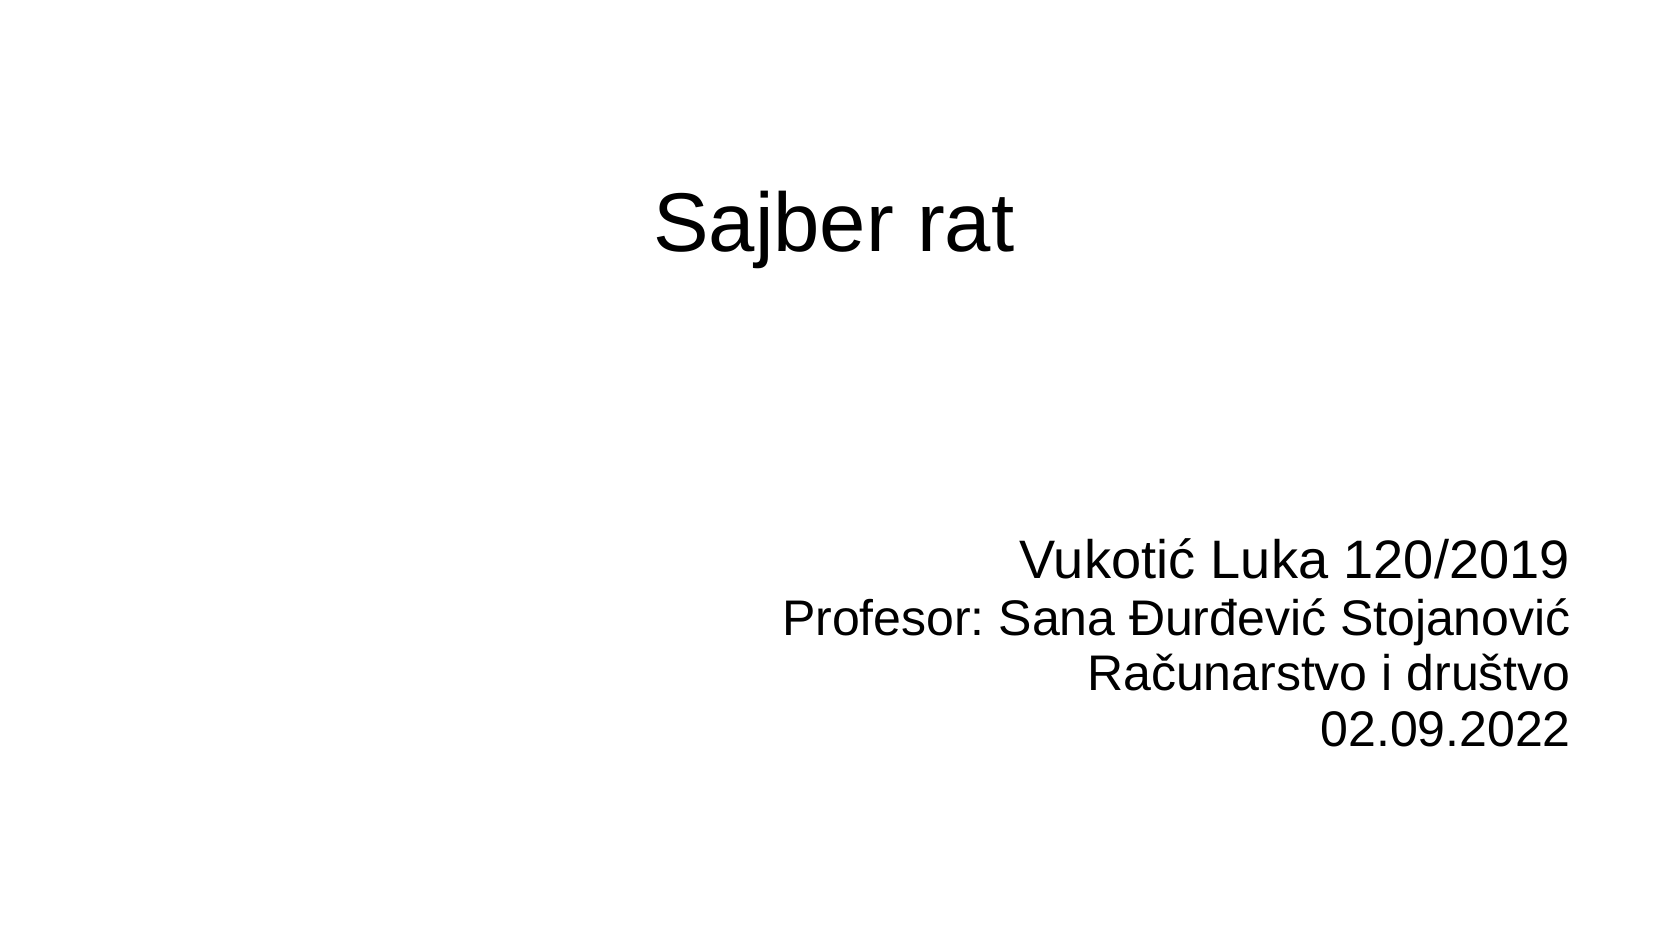

# Sajber rat
Vukotić Luka 120/2019
Profesor: Sana Đurđević Stojanović
Računarstvo i društvo
02.09.2022